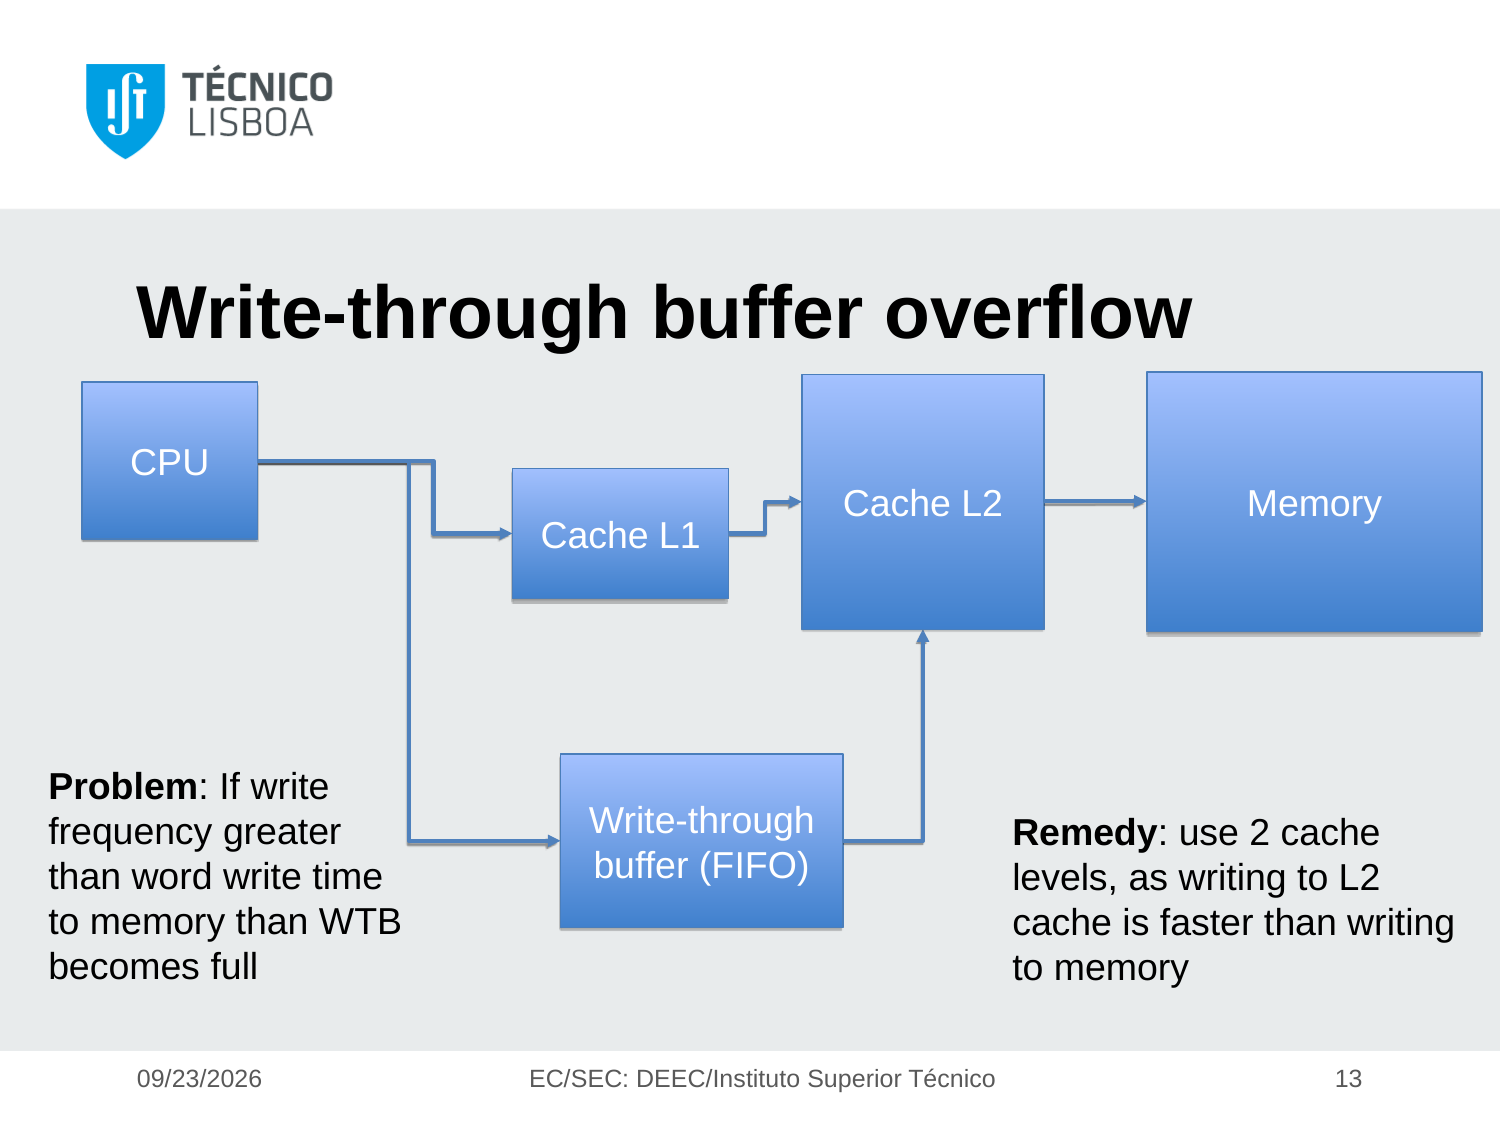

# Write-through buffer overflow
Memory
Cache L2
CPU
Cache L1
Write-through buffer (FIFO)
Problem: If write frequency greater than word write time to memory than WTB becomes full
Remedy: use 2 cache levels, as writing to L2 cache is faster than writing to memory
EC/SEC: DEEC/Instituto Superior Técnico